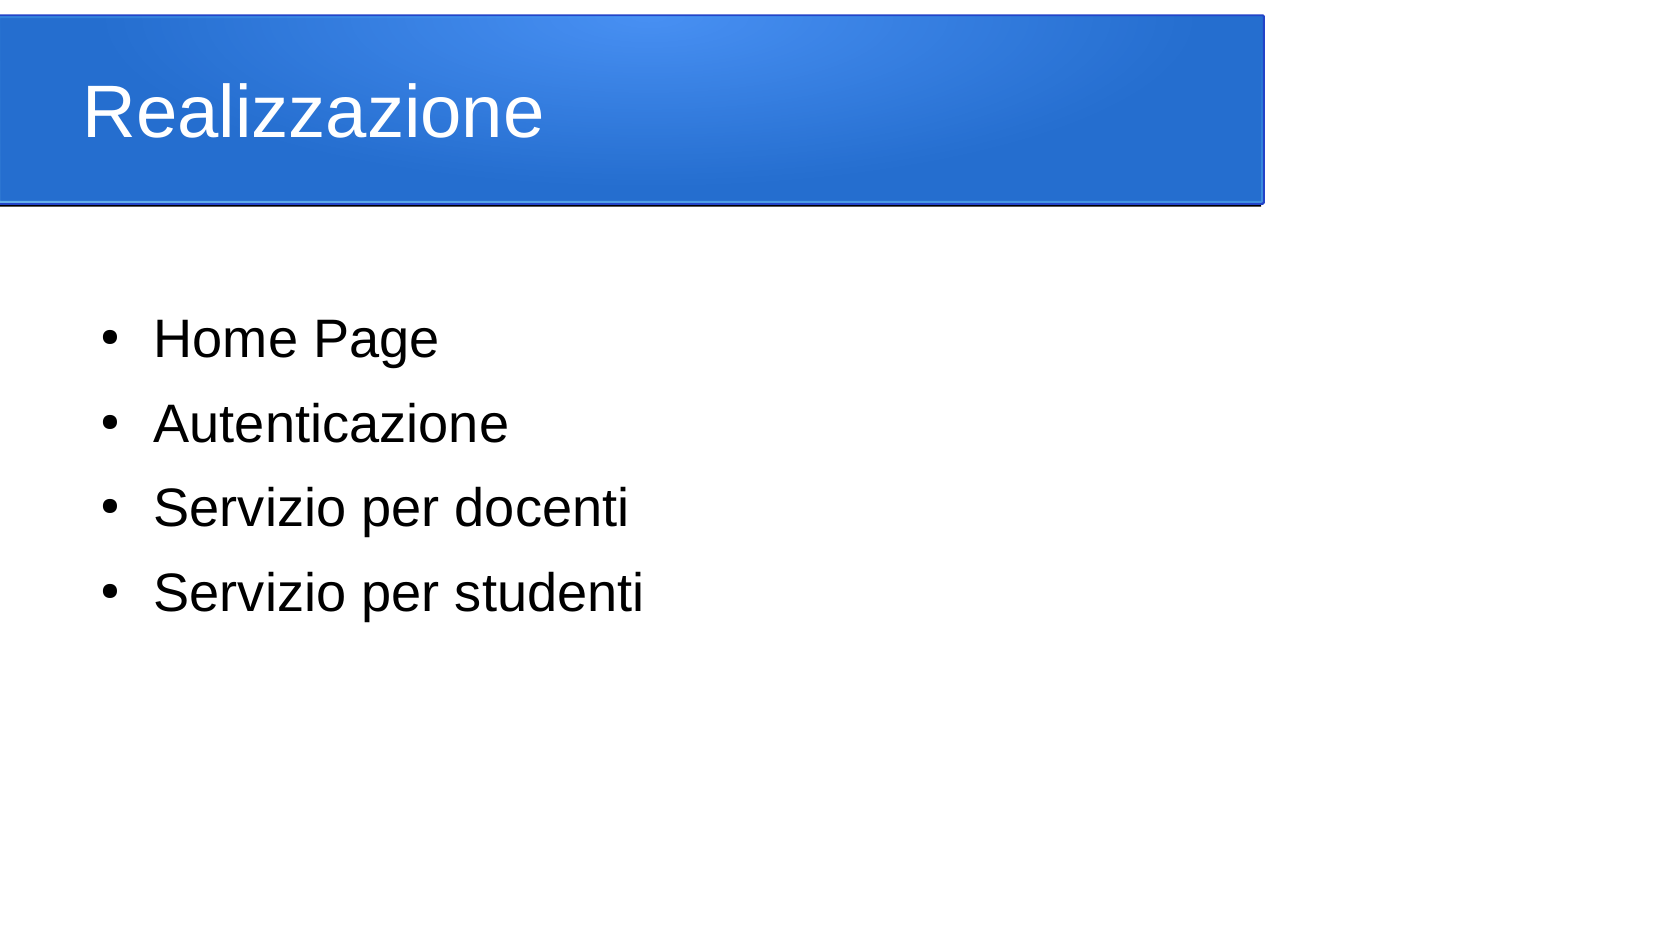

# Realizzazione
Home Page
Autenticazione
Servizio per docenti
Servizio per studenti